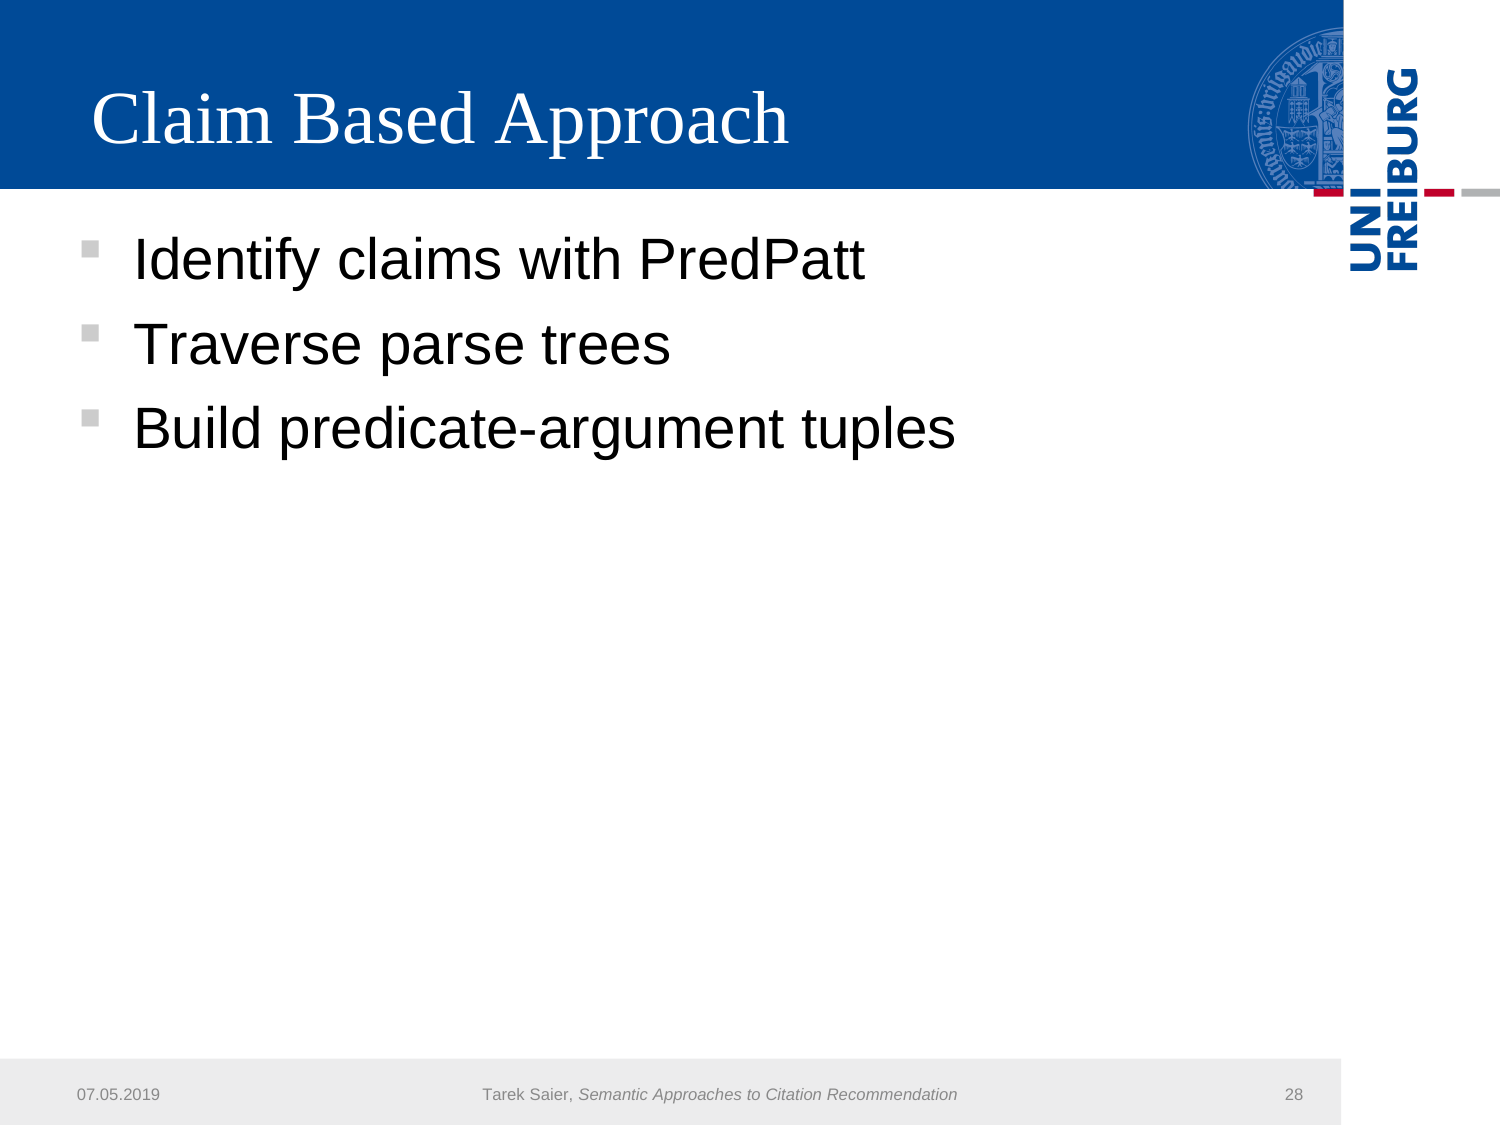

# Claim Based Approach
Identify claims with PredPatt
Traverse parse trees
Build predicate-argument tuples
Präsentationstitel
28